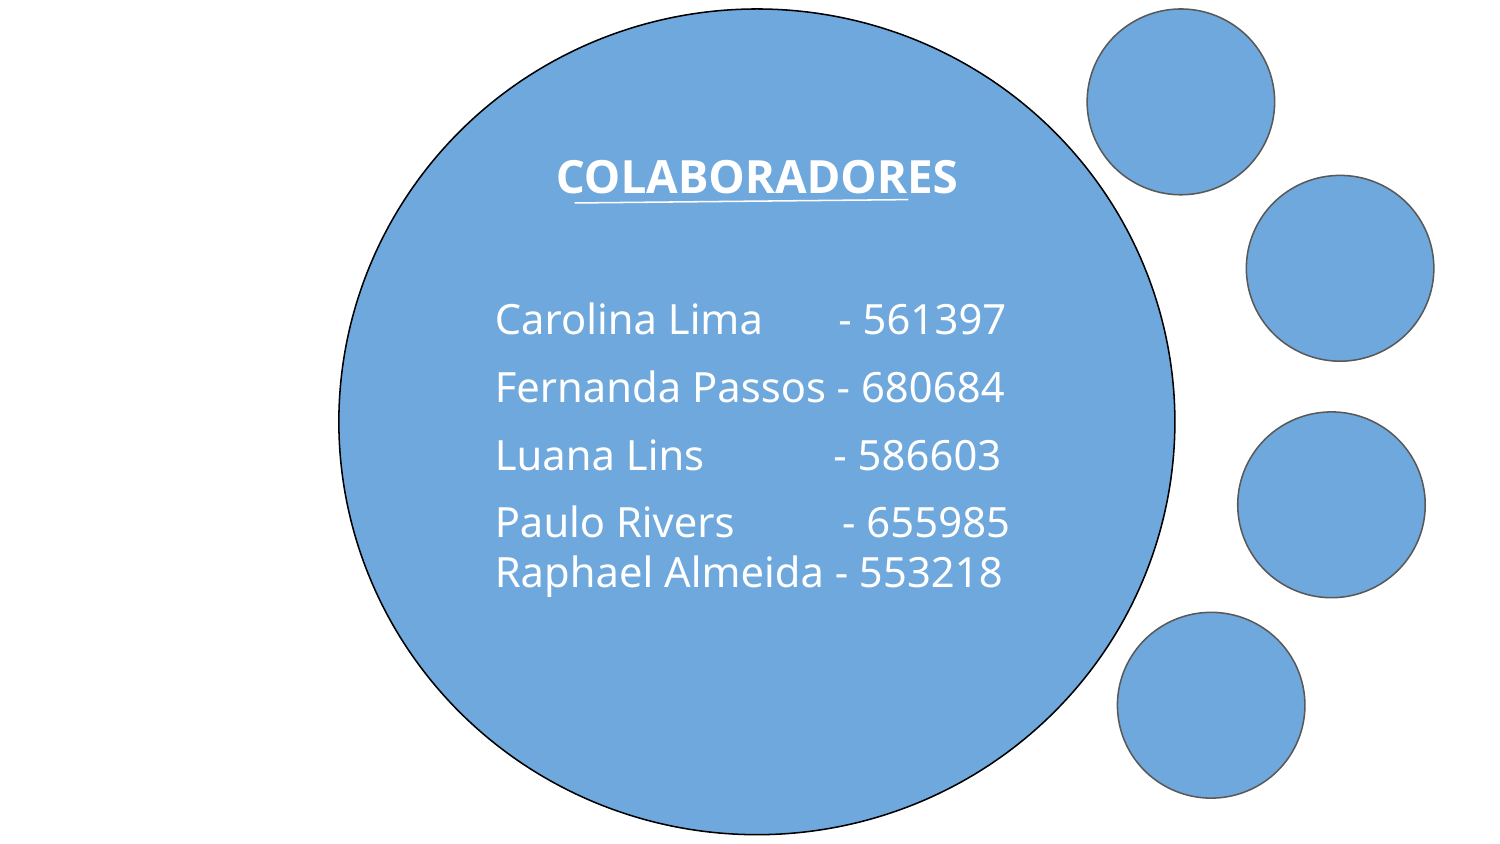

COLABORADORES
Carolina Lima - 561397
Fernanda Passos - 680684
Luana Lins - 586603
Paulo Rivers - 655985
Raphael Almeida - 553218